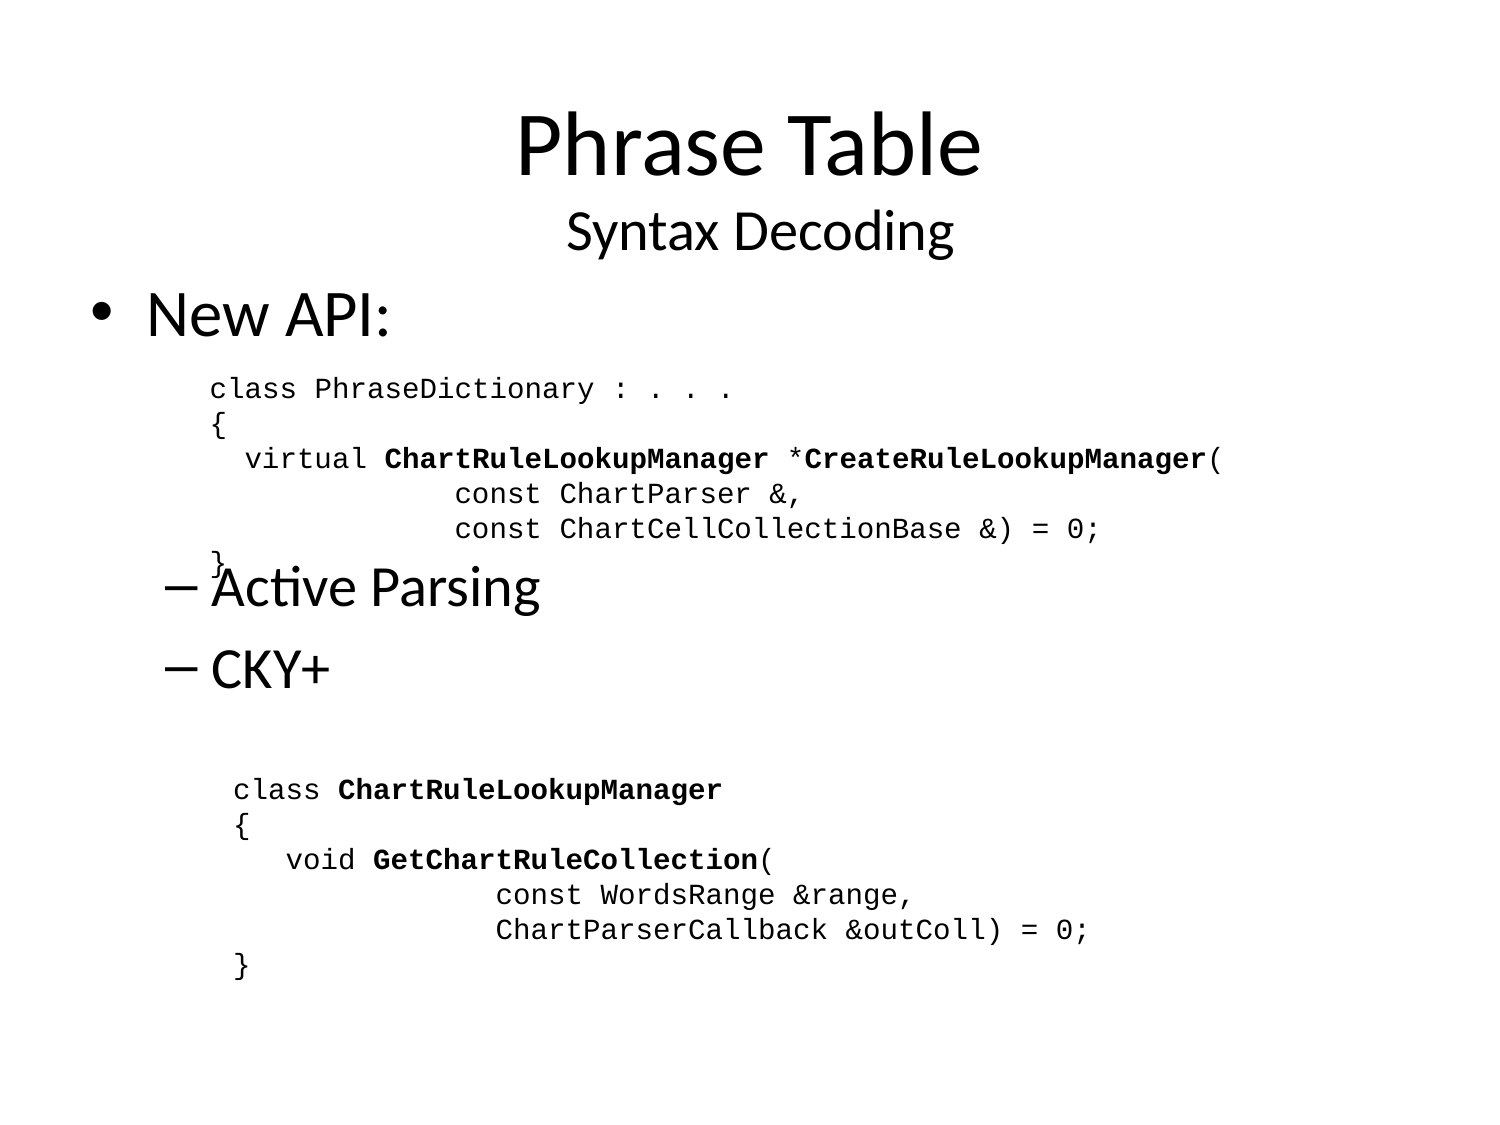

# Phrase Table
Syntax Decoding
New API:
Active Parsing
CKY+
class PhraseDictionary : . . .
{
 virtual ChartRuleLookupManager *CreateRuleLookupManager(
 const ChartParser &,
 const ChartCellCollectionBase &) = 0;
}
class ChartRuleLookupManager
{
 void GetChartRuleCollection(
 const WordsRange &range,
 ChartParserCallback &outColl) = 0;
}